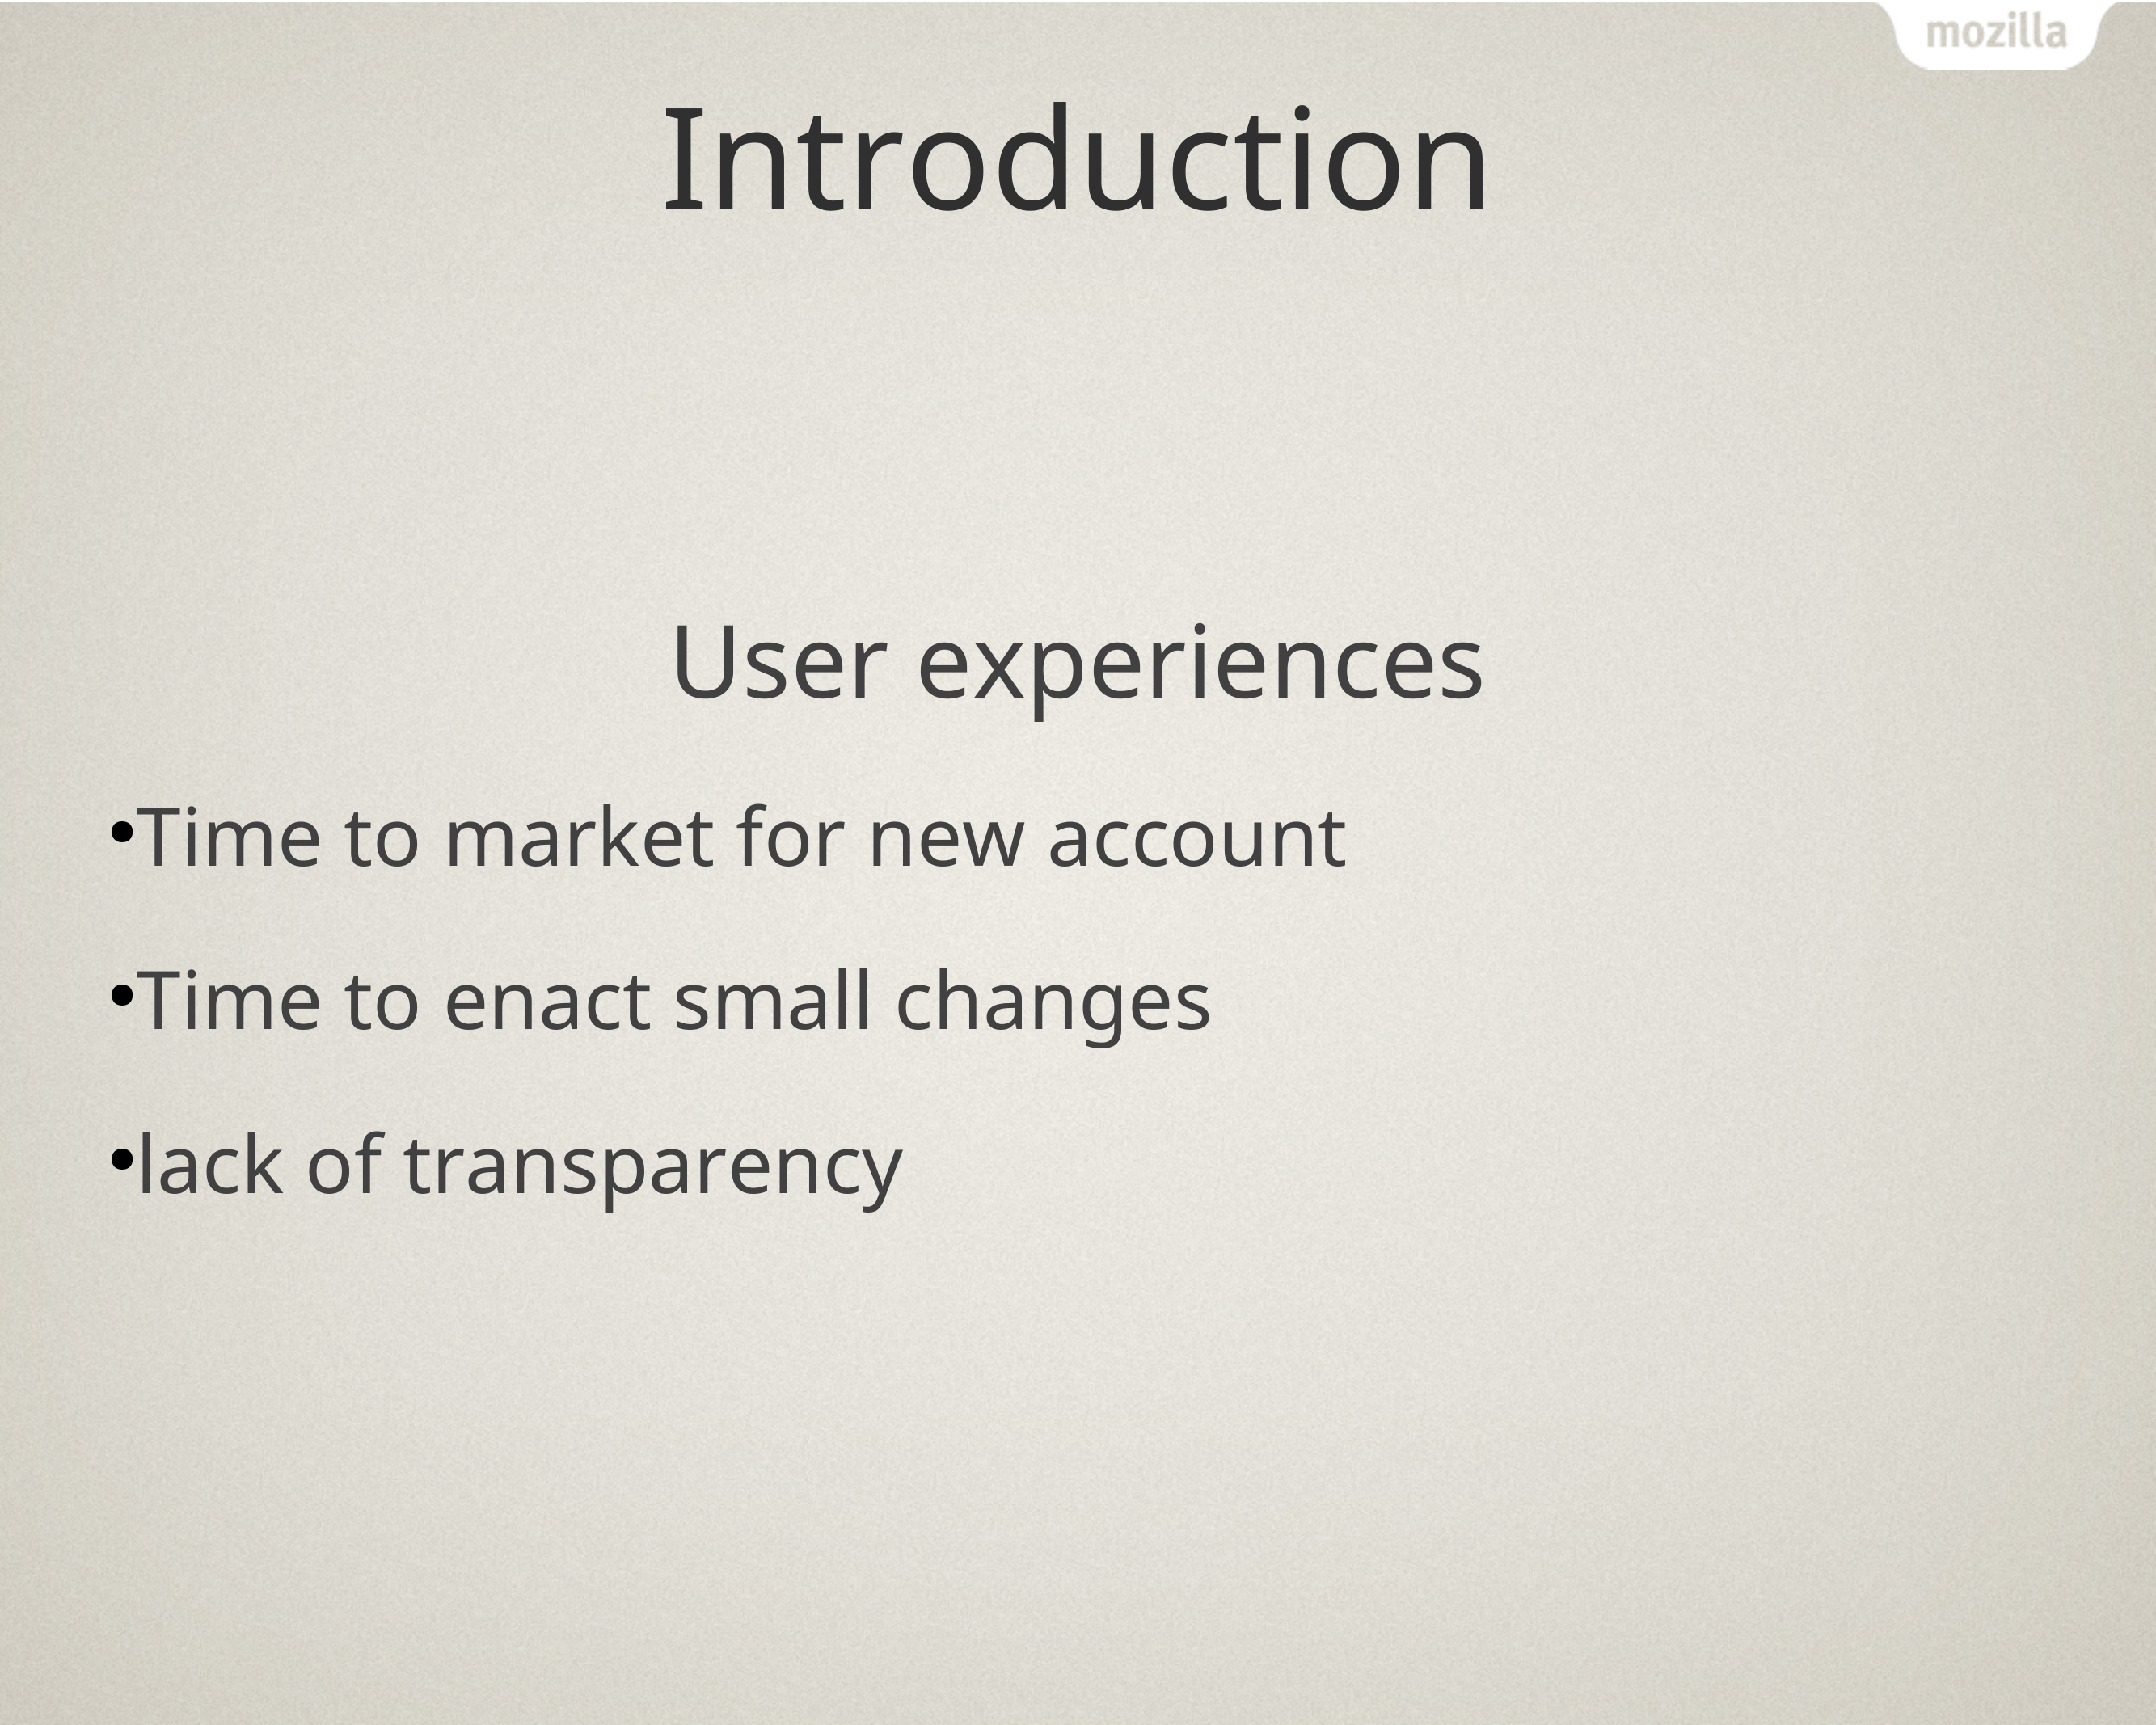

# Introduction
User experiences
Time to market for new account
Time to enact small changes
lack of transparency